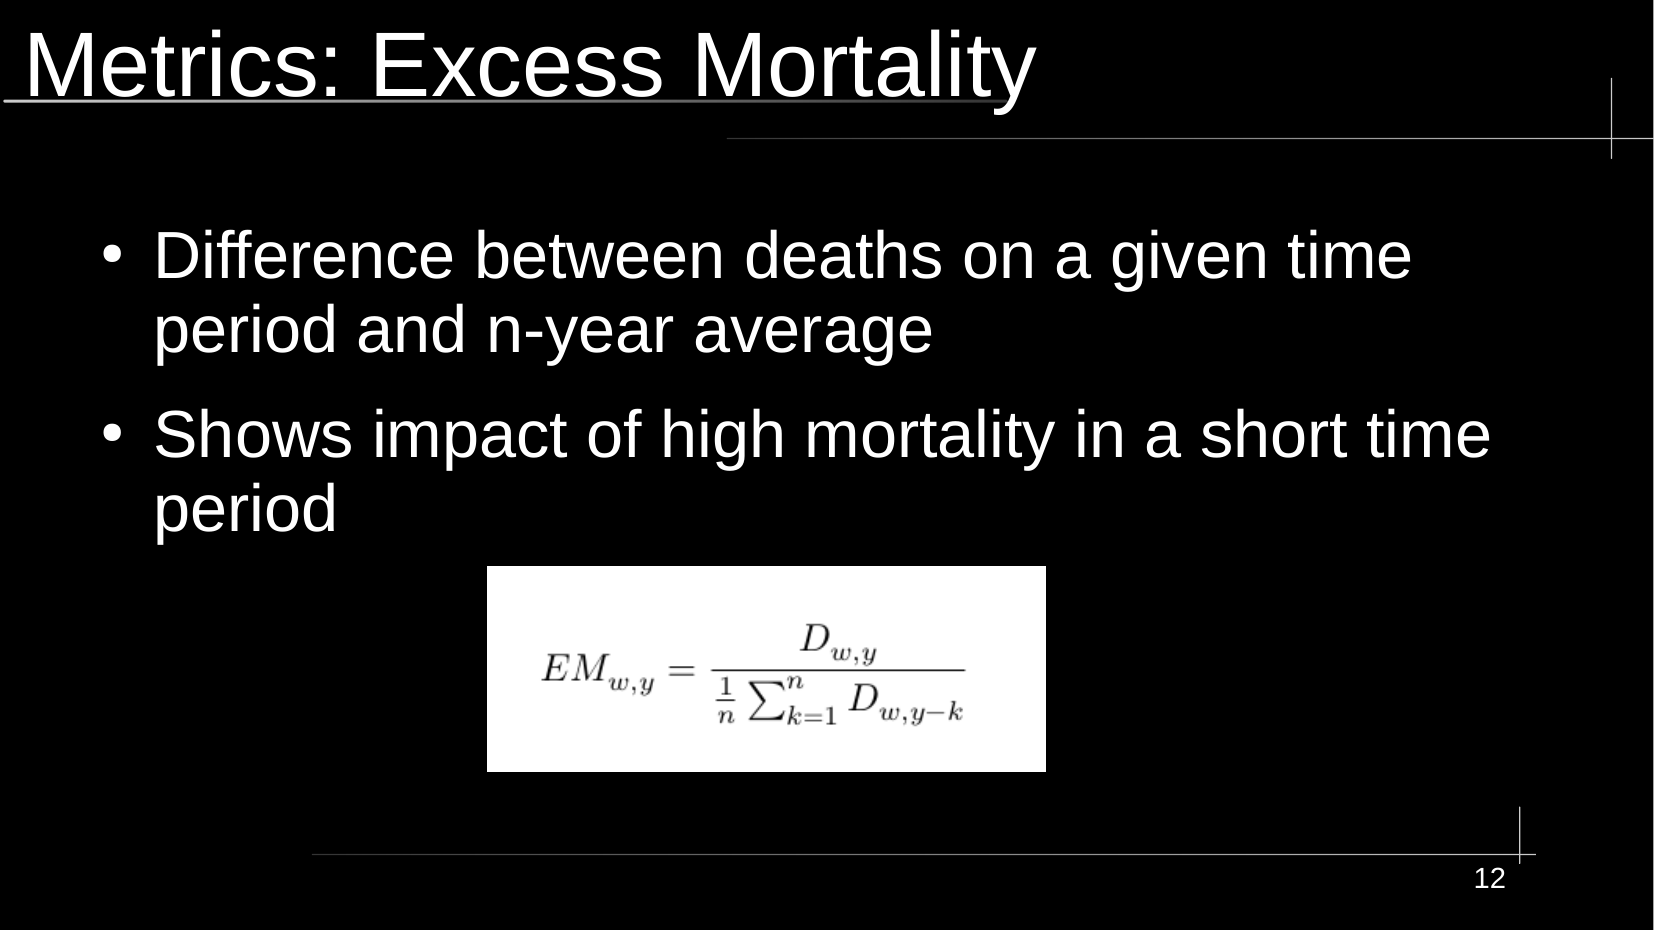

# Metrics: Excess Mortality
Difference between deaths on a given time period and n-year average
Shows impact of high mortality in a short time period
12